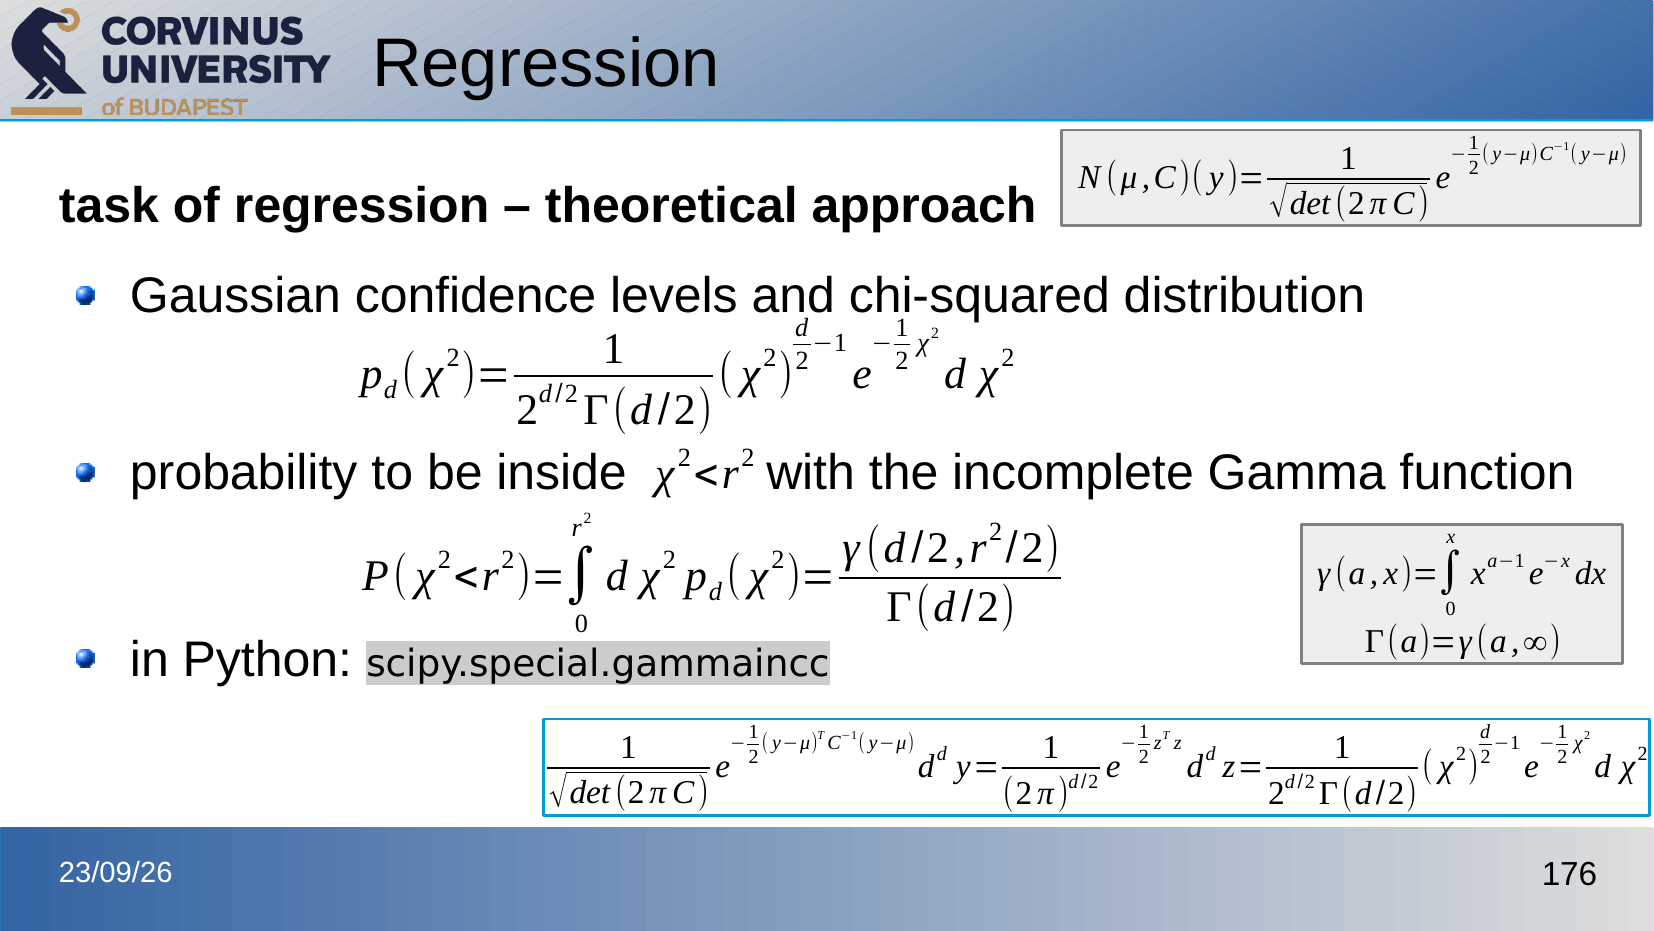

# Regression
task of regression – theoretical approach
Gaussian confidence levels and chi-squared distribution
probability to be inside with the incomplete Gamma function
in Python: scipy.special.gammaincc